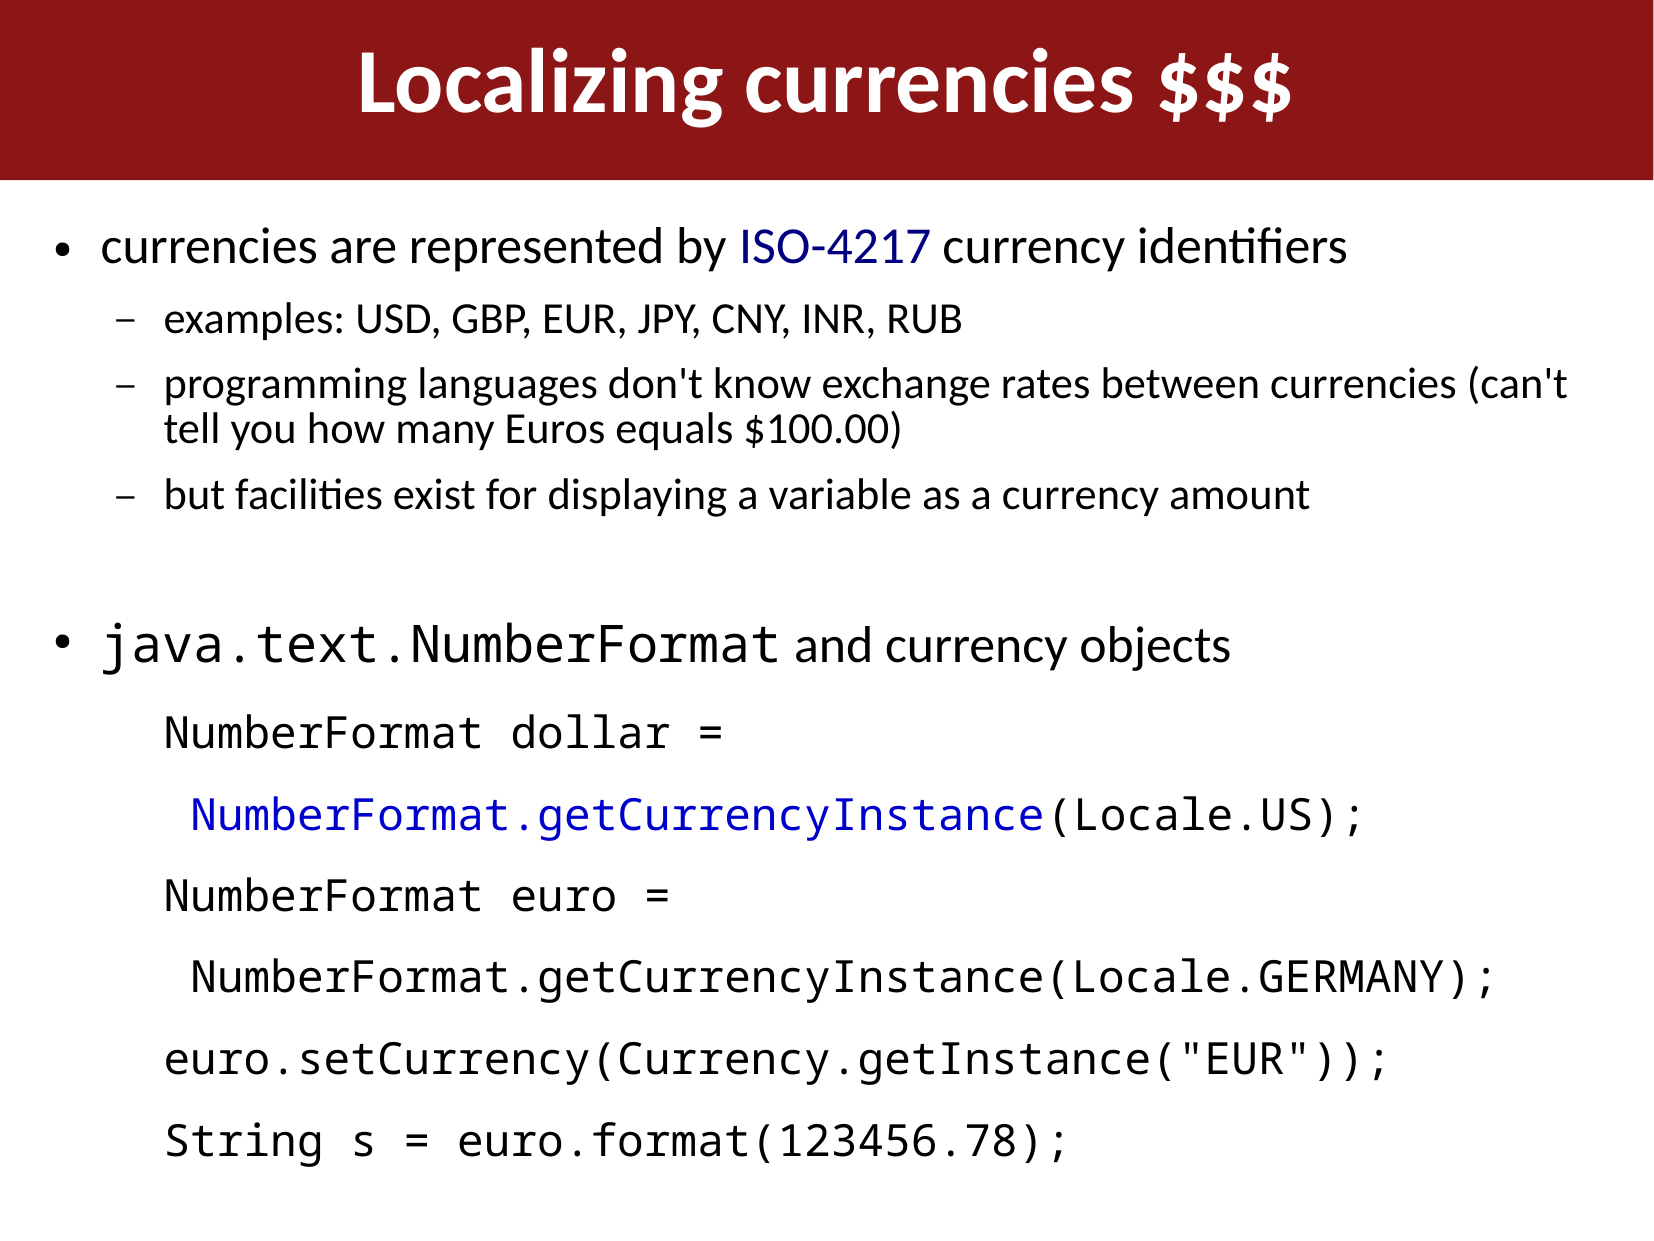

# Localizing currencies $$$
currencies are represented by ISO-4217 currency identifiers
examples: USD, GBP, EUR, JPY, CNY, INR, RUB
programming languages don't know exchange rates between currencies (can't tell you how many Euros equals $100.00)
but facilities exist for displaying a variable as a currency amount
java.text.NumberFormat and currency objects
NumberFormat dollar =
 NumberFormat.getCurrencyInstance(Locale.US);
NumberFormat euro =
 NumberFormat.getCurrencyInstance(Locale.GERMANY);
euro.setCurrency(Currency.getInstance("EUR"));
String s = euro.format(123456.78);